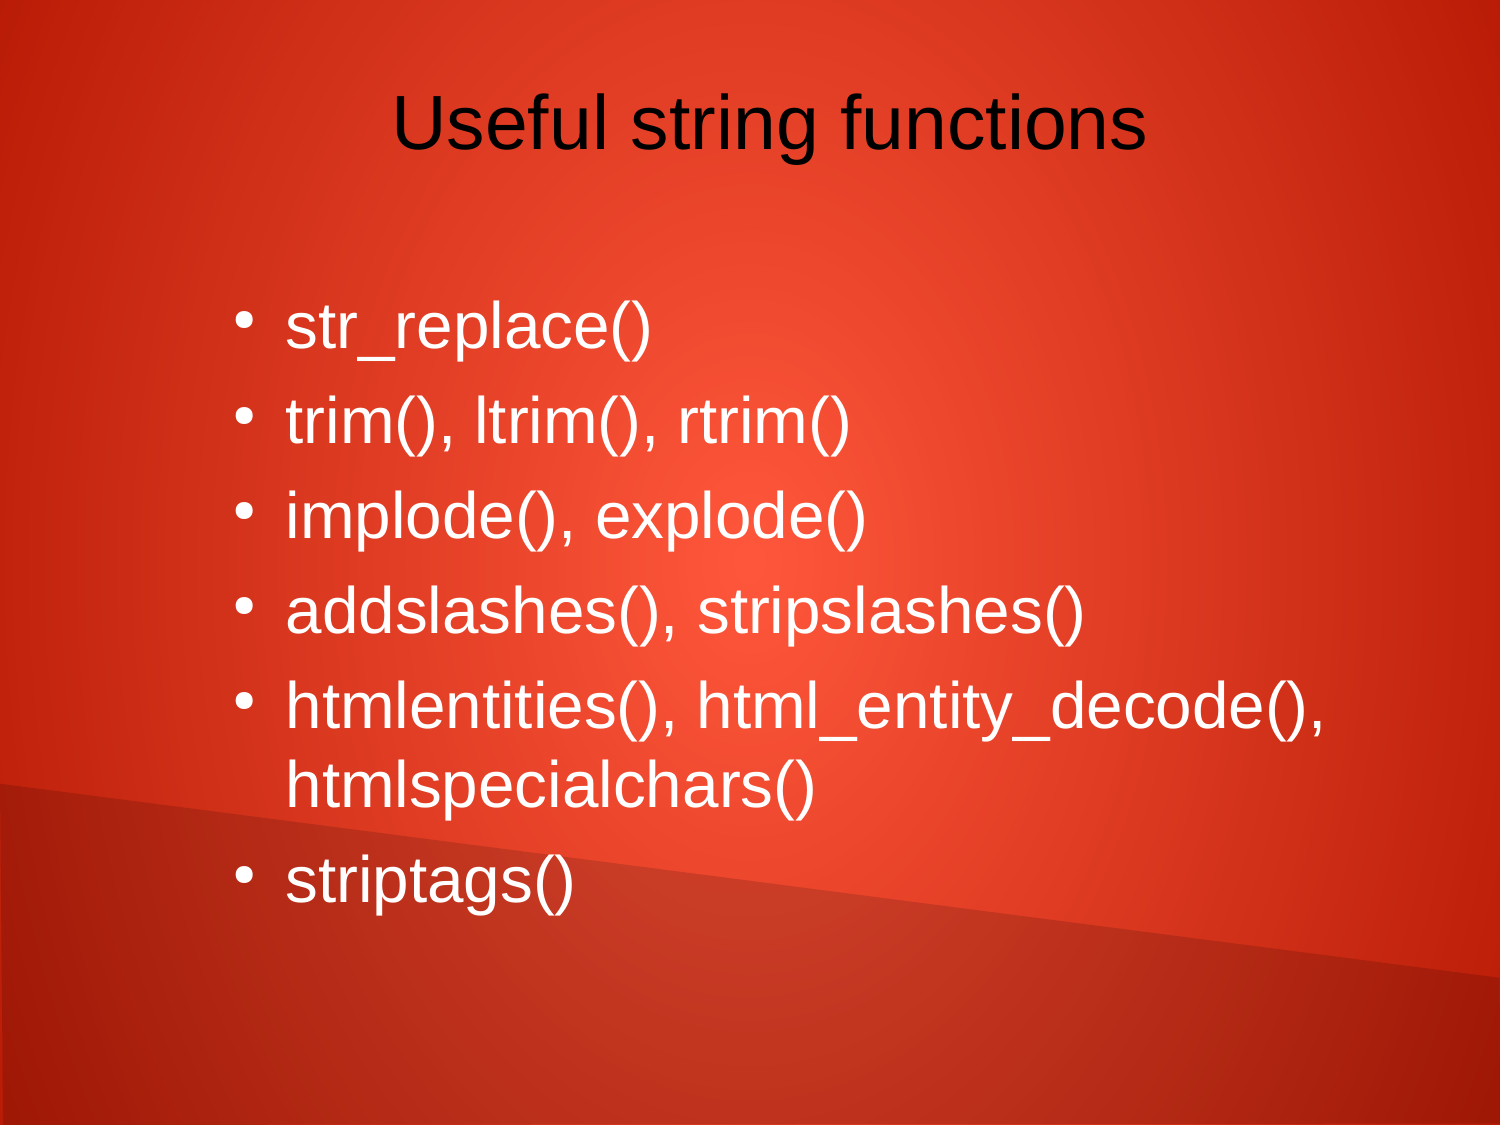

# Useful string functions
str_replace()
trim(), ltrim(), rtrim()
implode(), explode()
addslashes(), stripslashes()
htmlentities(), html_entity_decode(), htmlspecialchars()
striptags()